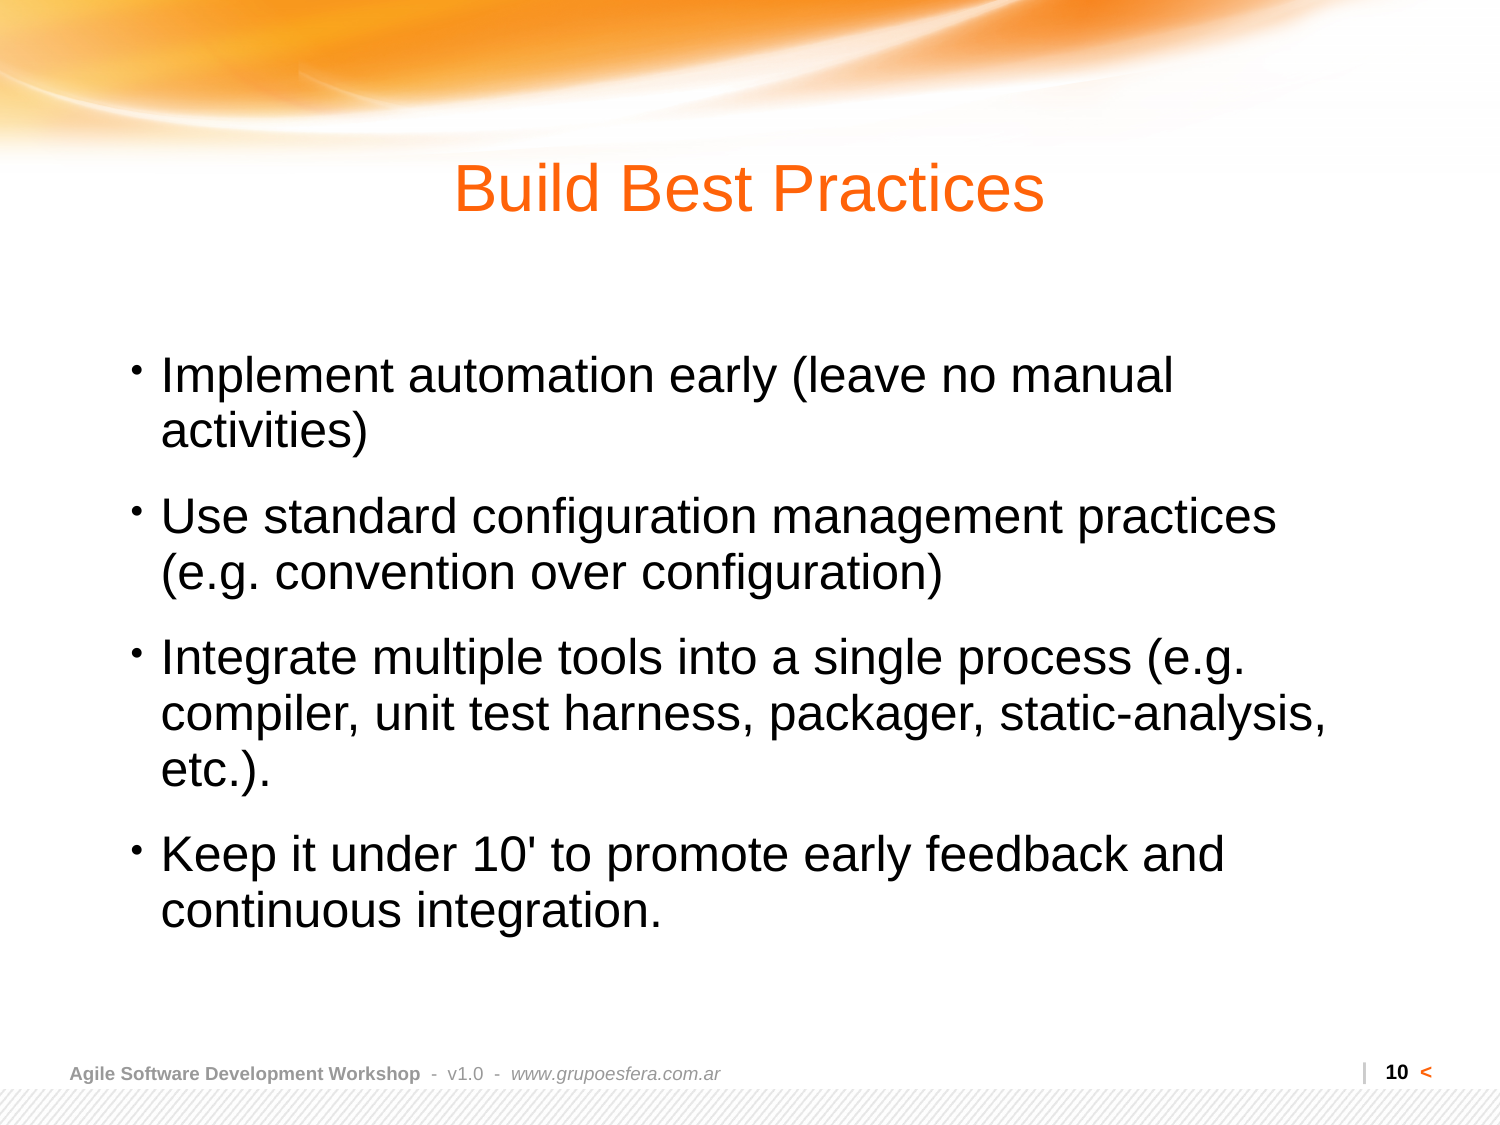

# Build Best Practices
Implement automation early (leave no manual activities)
Use standard configuration management practices (e.g. convention over configuration)
Integrate multiple tools into a single process (e.g. compiler, unit test harness, packager, static-analysis, etc.).
Keep it under 10' to promote early feedback and continuous integration.